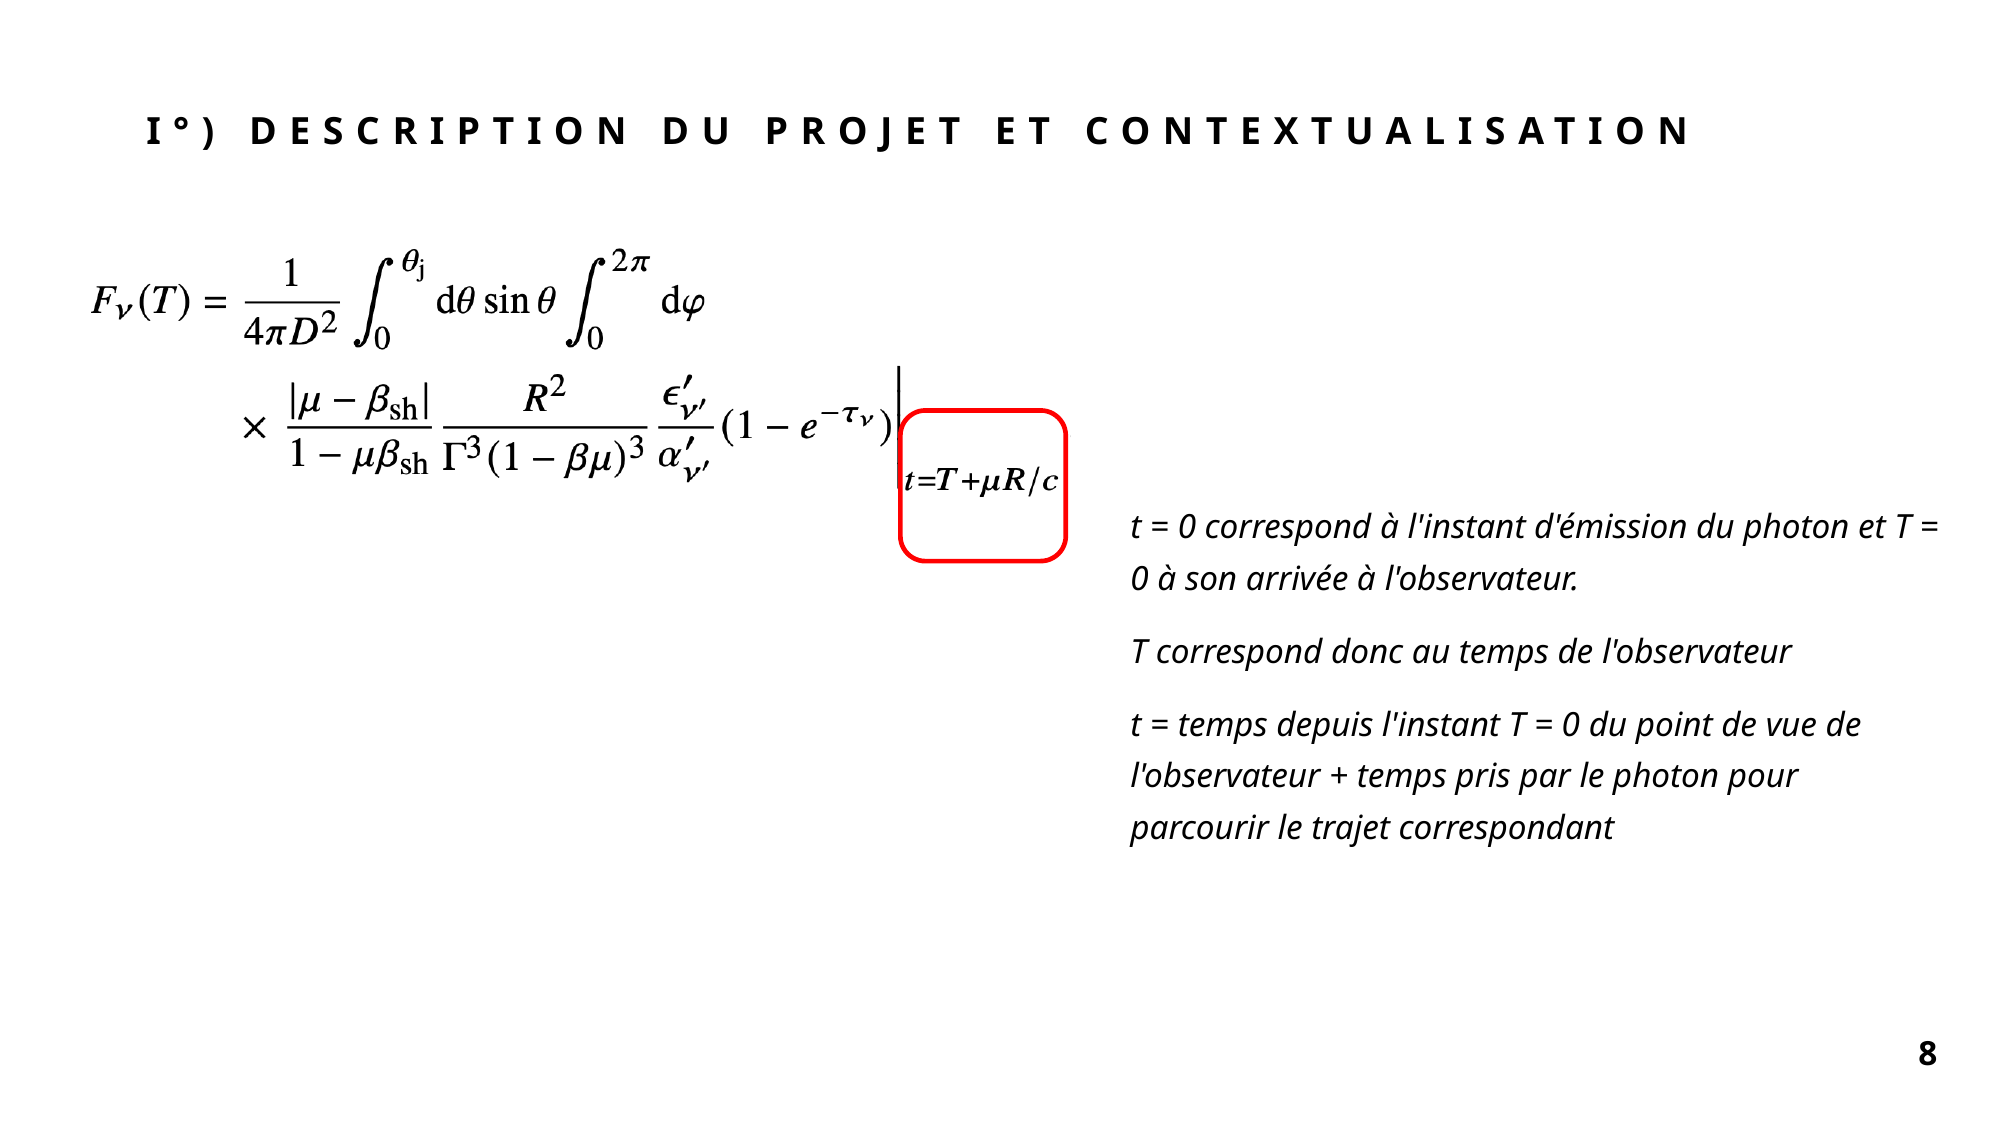

I°) Description du projet et contextualisation
Mines Paris | PSL
t = 0 correspond à l'instant d'émission du photon et T = 0 à son arrivée à l'observateur.
T correspond donc au temps de l'observateur
t = temps depuis l'instant T = 0 du point de vue de l'observateur + temps pris par le photon pour parcourir le trajet correspondant